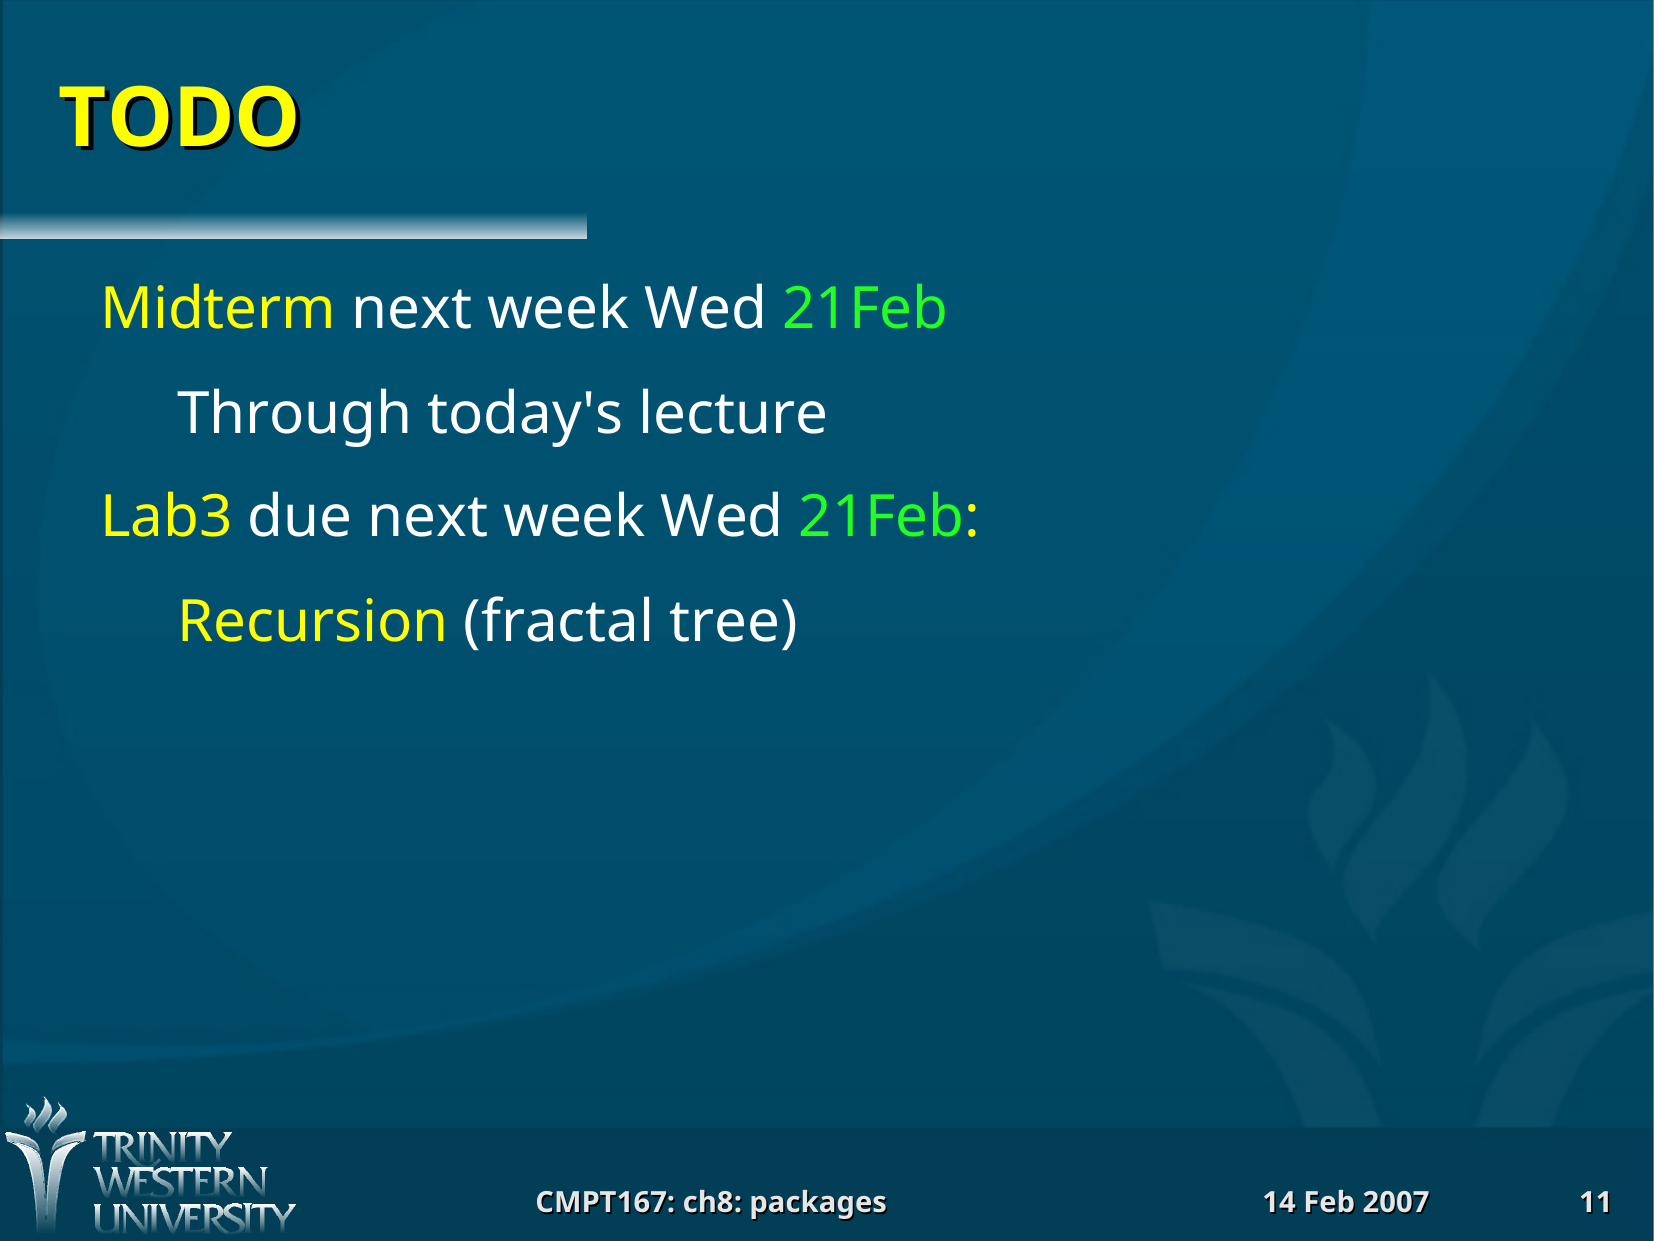

# TODO
Midterm next week Wed 21Feb
Through today's lecture
Lab3 due next week Wed 21Feb:
Recursion (fractal tree)
CMPT167: ch8: packages
14 Feb 2007
11